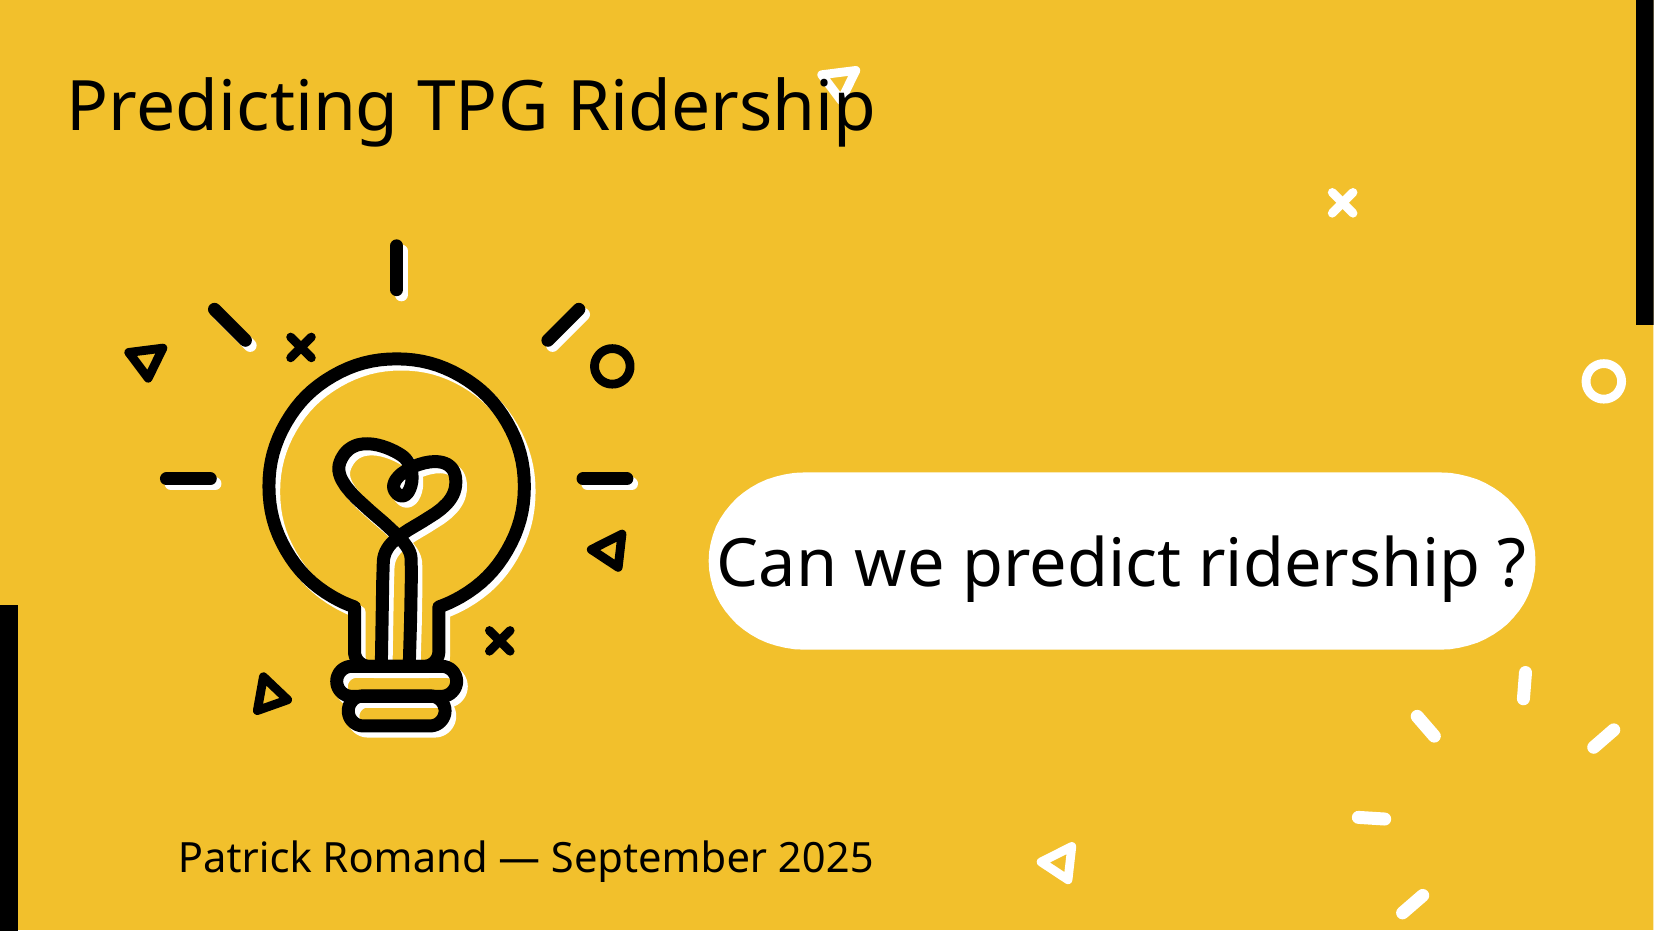

# Predicting TPG Ridership
Can we predict ridership ?
Patrick Romand — September 2025